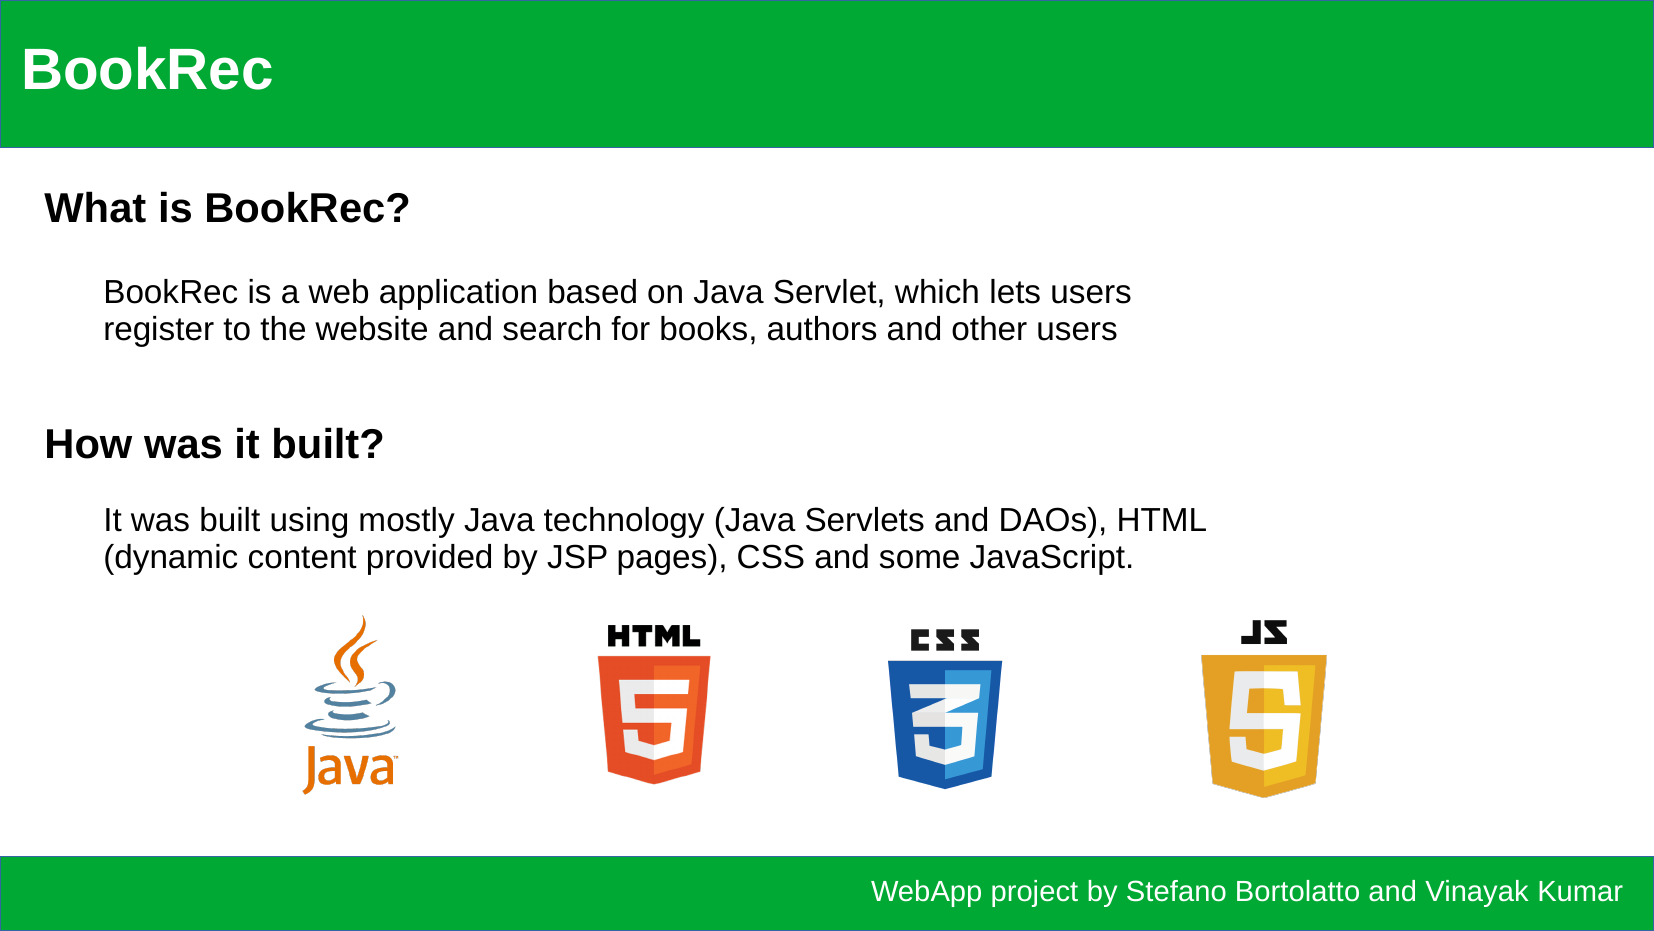

BookRec
What is BookRec?
BookRec is a web application based on Java Servlet, which lets users register to the website and search for books, authors and other users
How was it built?
It was built using mostly Java technology (Java Servlets and DAOs), HTML (dynamic content provided by JSP pages), CSS and some JavaScript.
WebApp project by Stefano Bortolatto and Vinayak Kumar